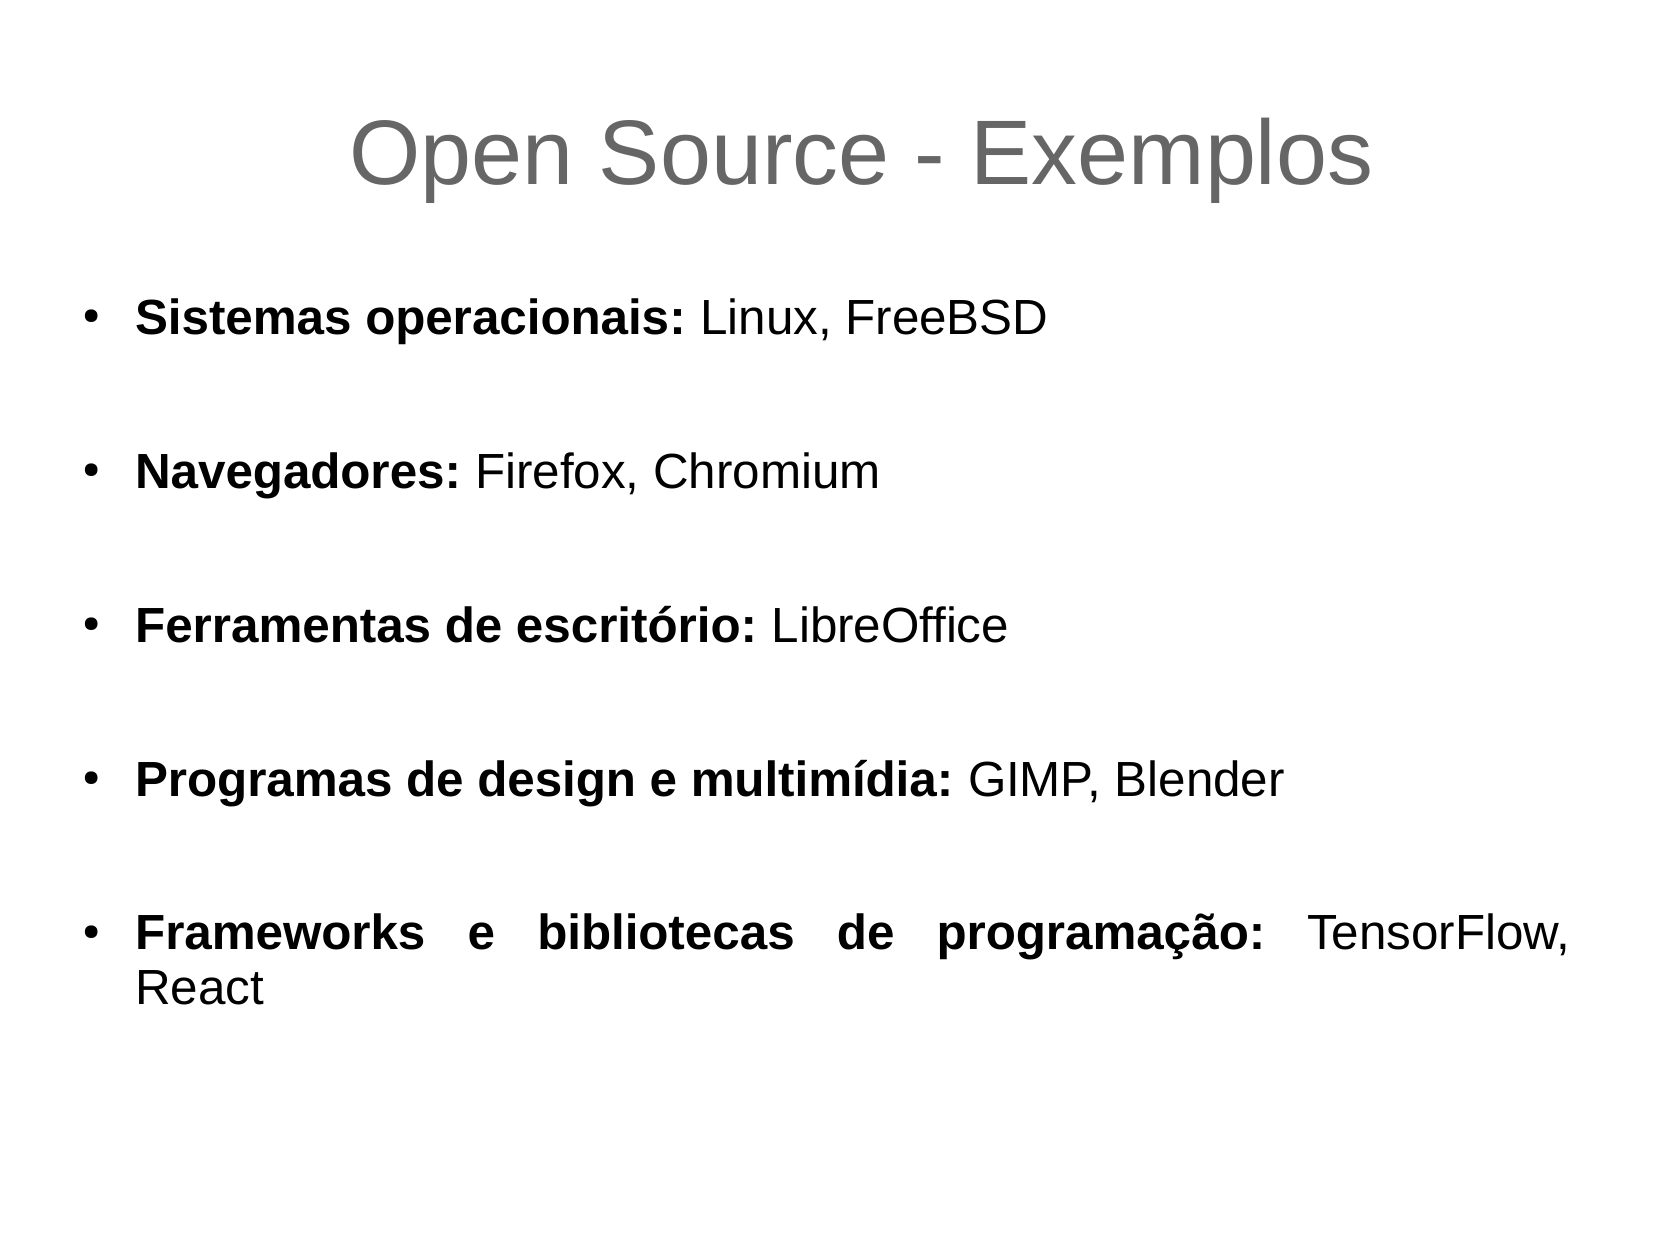

# Open Source - Exemplos
Sistemas operacionais: Linux, FreeBSD
Navegadores: Firefox, Chromium
Ferramentas de escritório: LibreOffice
Programas de design e multimídia: GIMP, Blender
Frameworks e bibliotecas de programação: TensorFlow, React